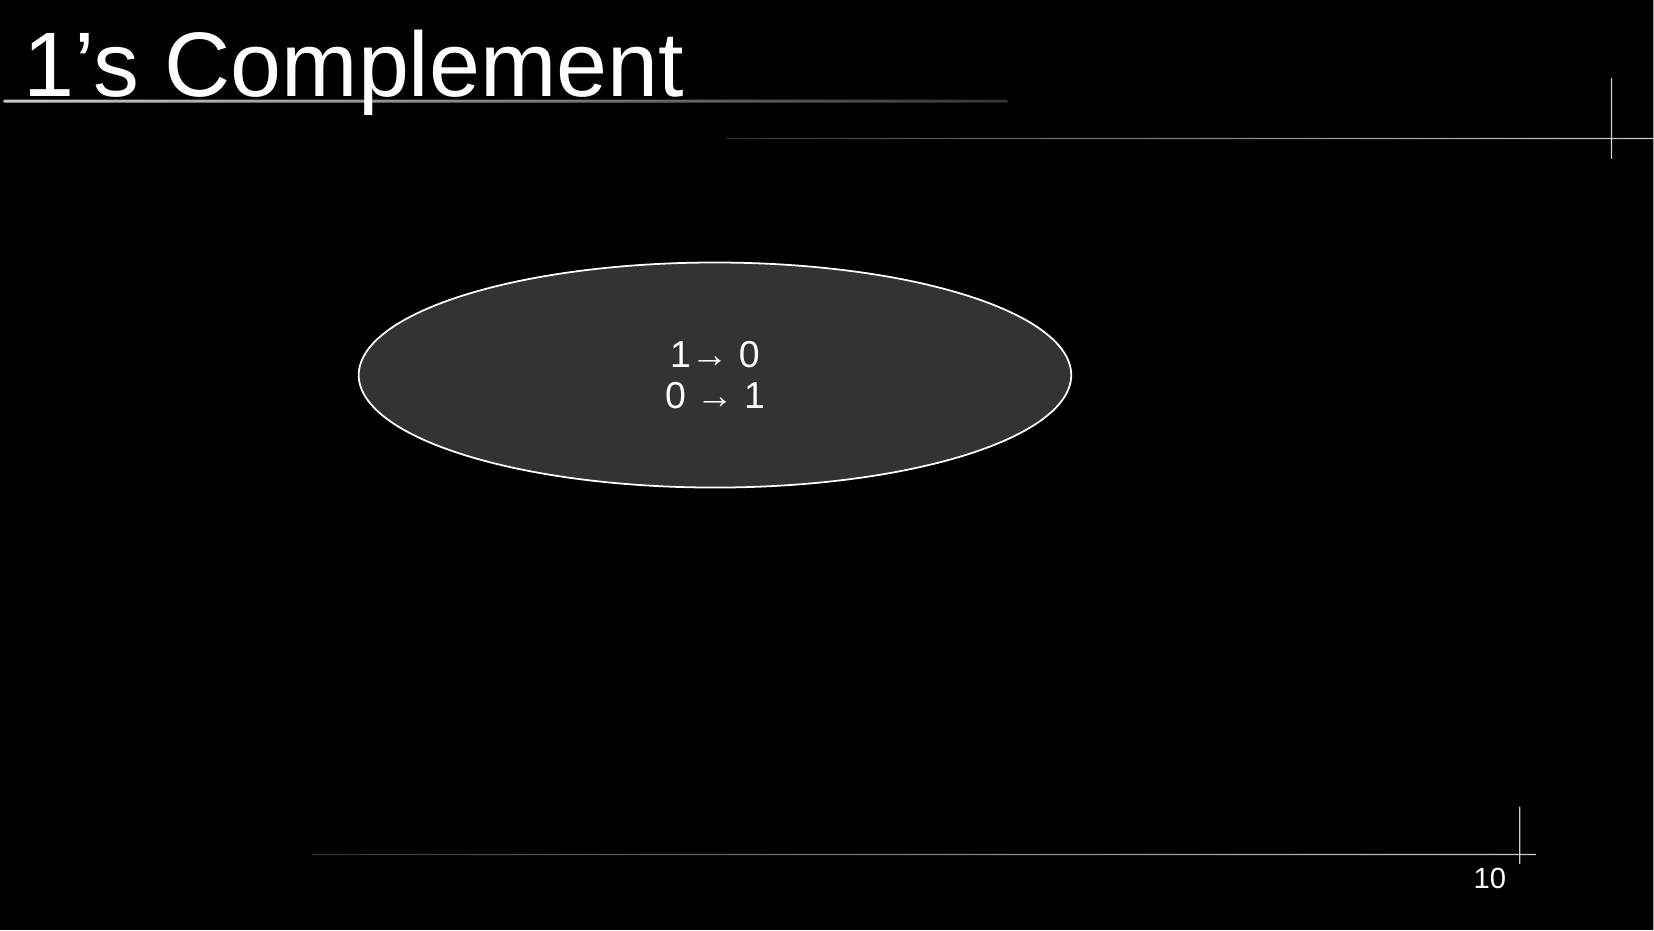

# 1’s Complement
1→ 0
0 → 1
10